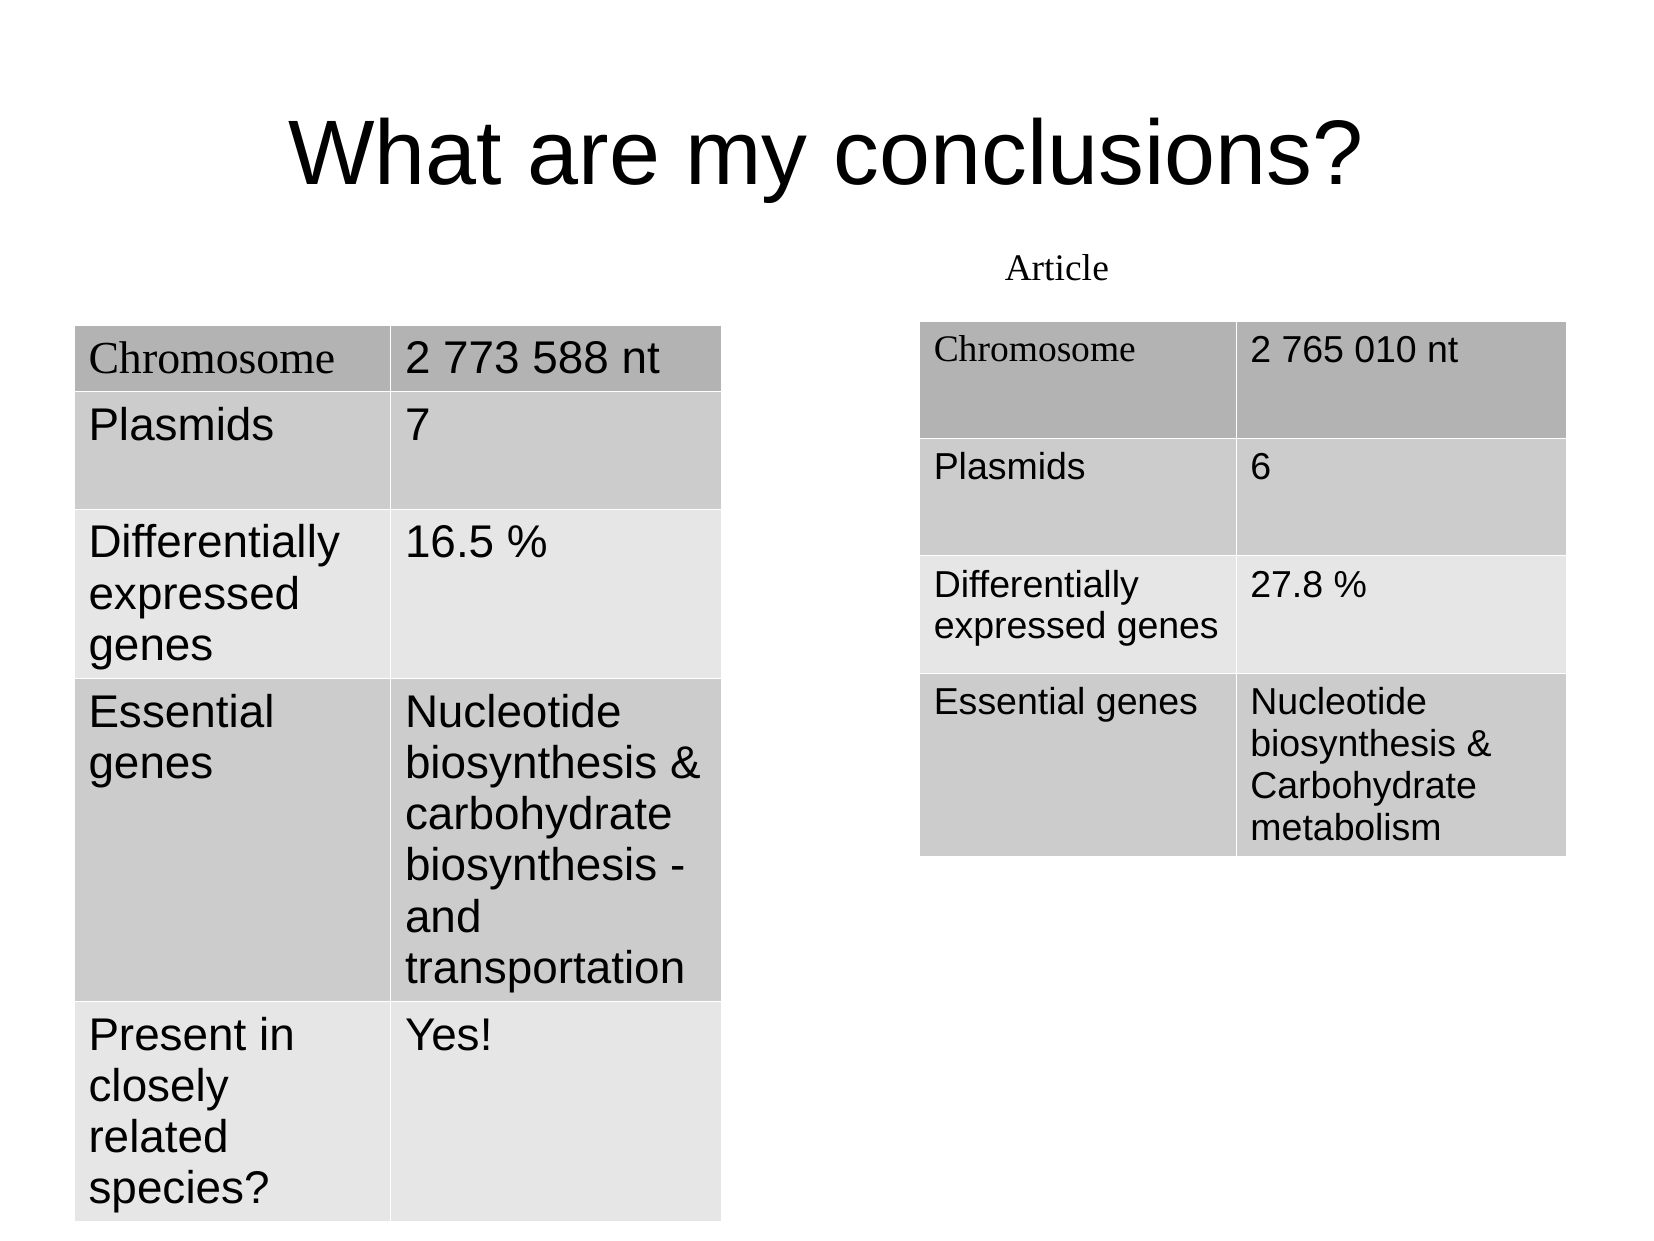

# What are my conclusions?
Article
| Chromosome | 2 765 010 nt |
| --- | --- |
| Plasmids | 6 |
| Differentially expressed genes | 27.8 % |
| Essential genes | Nucleotide biosynthesis & Carbohydrate metabolism |
| Chromosome | 2 773 588 nt |
| --- | --- |
| Plasmids | 7 |
| Differentially expressed genes | 16.5 % |
| Essential genes | Nucleotide biosynthesis & carbohydrate biosynthesis -and transportation |
| Present in closely related species? | Yes! |